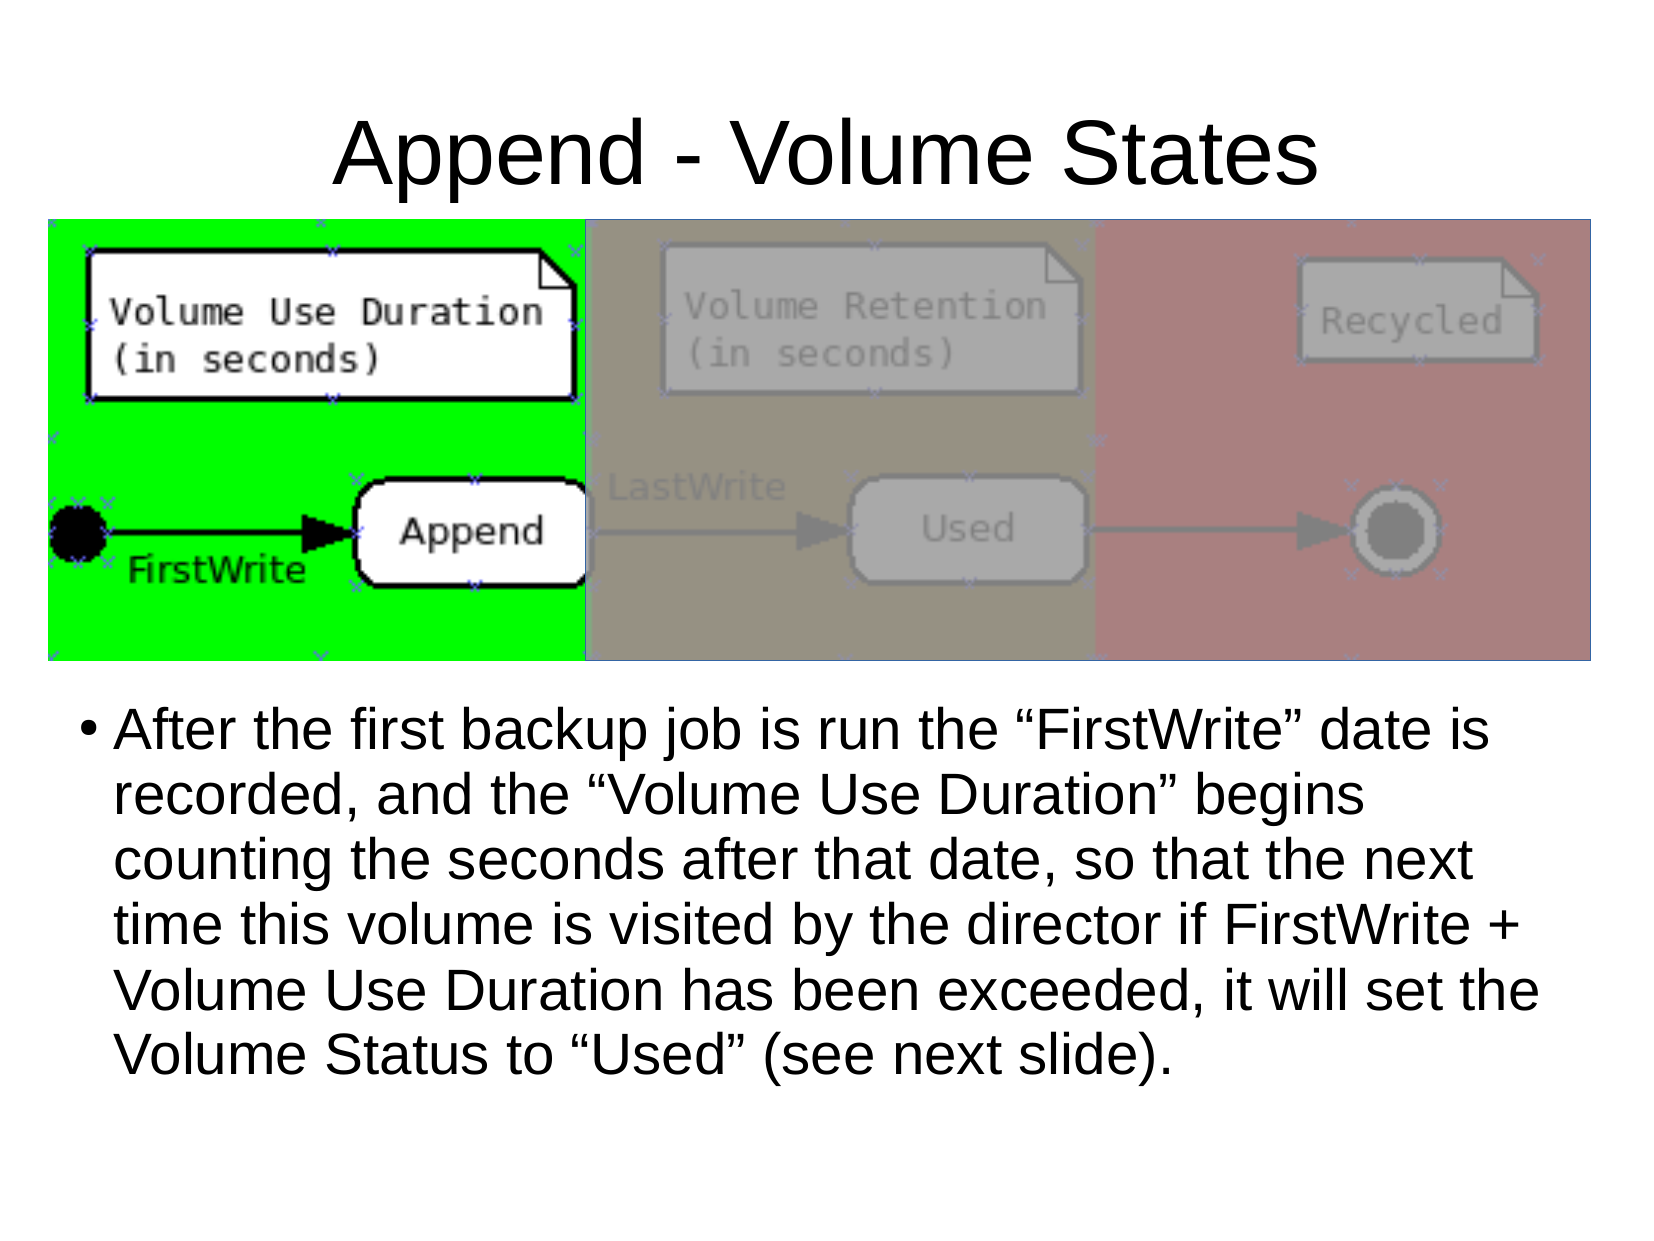

# Append - Volume States
After the first backup job is run the “FirstWrite” date is recorded, and the “Volume Use Duration” begins counting the seconds after that date, so that the next time this volume is visited by the director if FirstWrite + Volume Use Duration has been exceeded, it will set the Volume Status to “Used” (see next slide).